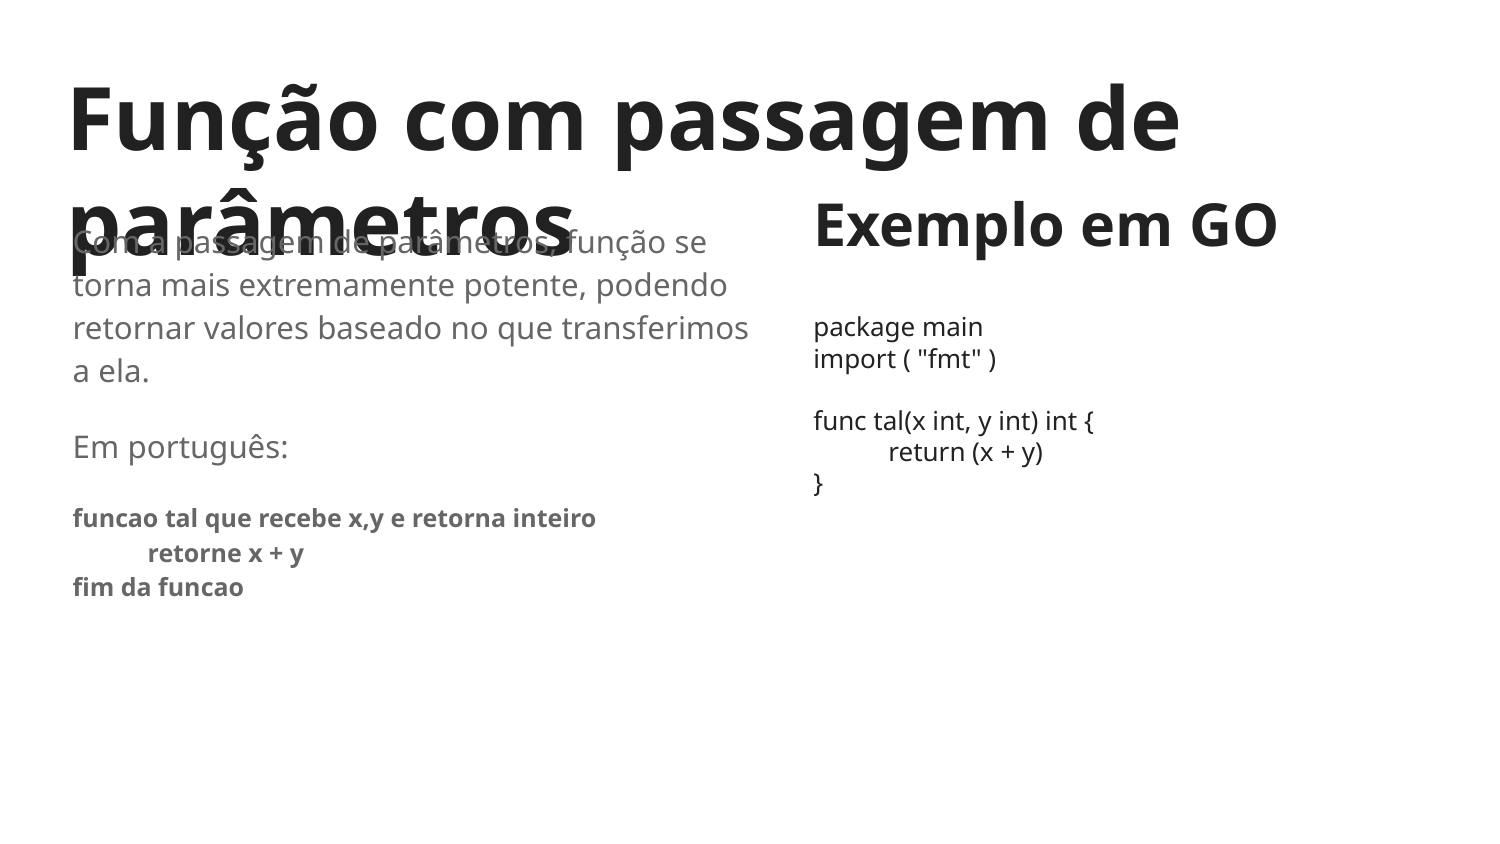

# Função com passagem de parâmetros
Exemplo em GO
package main
import ( "fmt" )
func tal(x int, y int) int {
return (x + y)
}
Com a passagem de parâmetros, função se torna mais extremamente potente, podendo retornar valores baseado no que transferimos a ela.
Em português:
funcao tal que recebe x,y e retorna inteiro
retorne x + y
fim da funcao